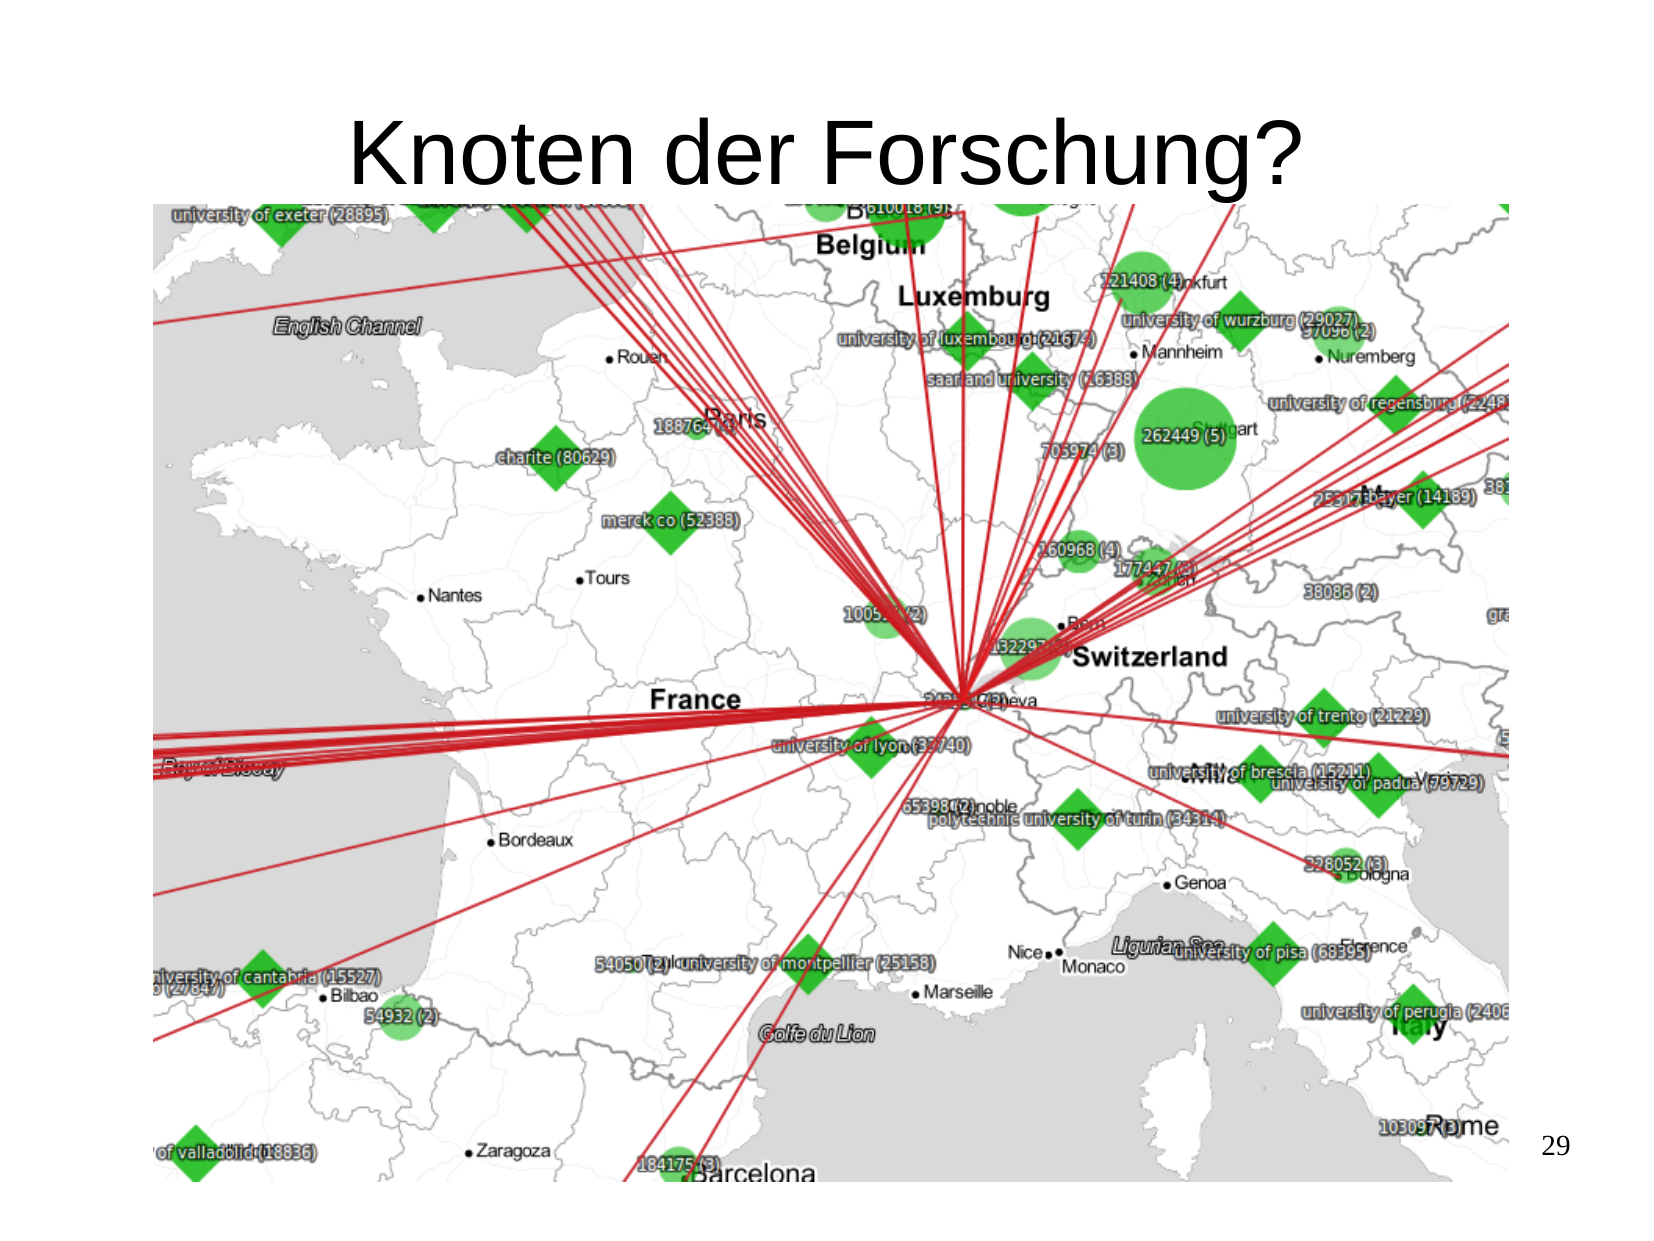

# Knoten der Forschung?
Daniel Alexander, Richard Khulusi
29